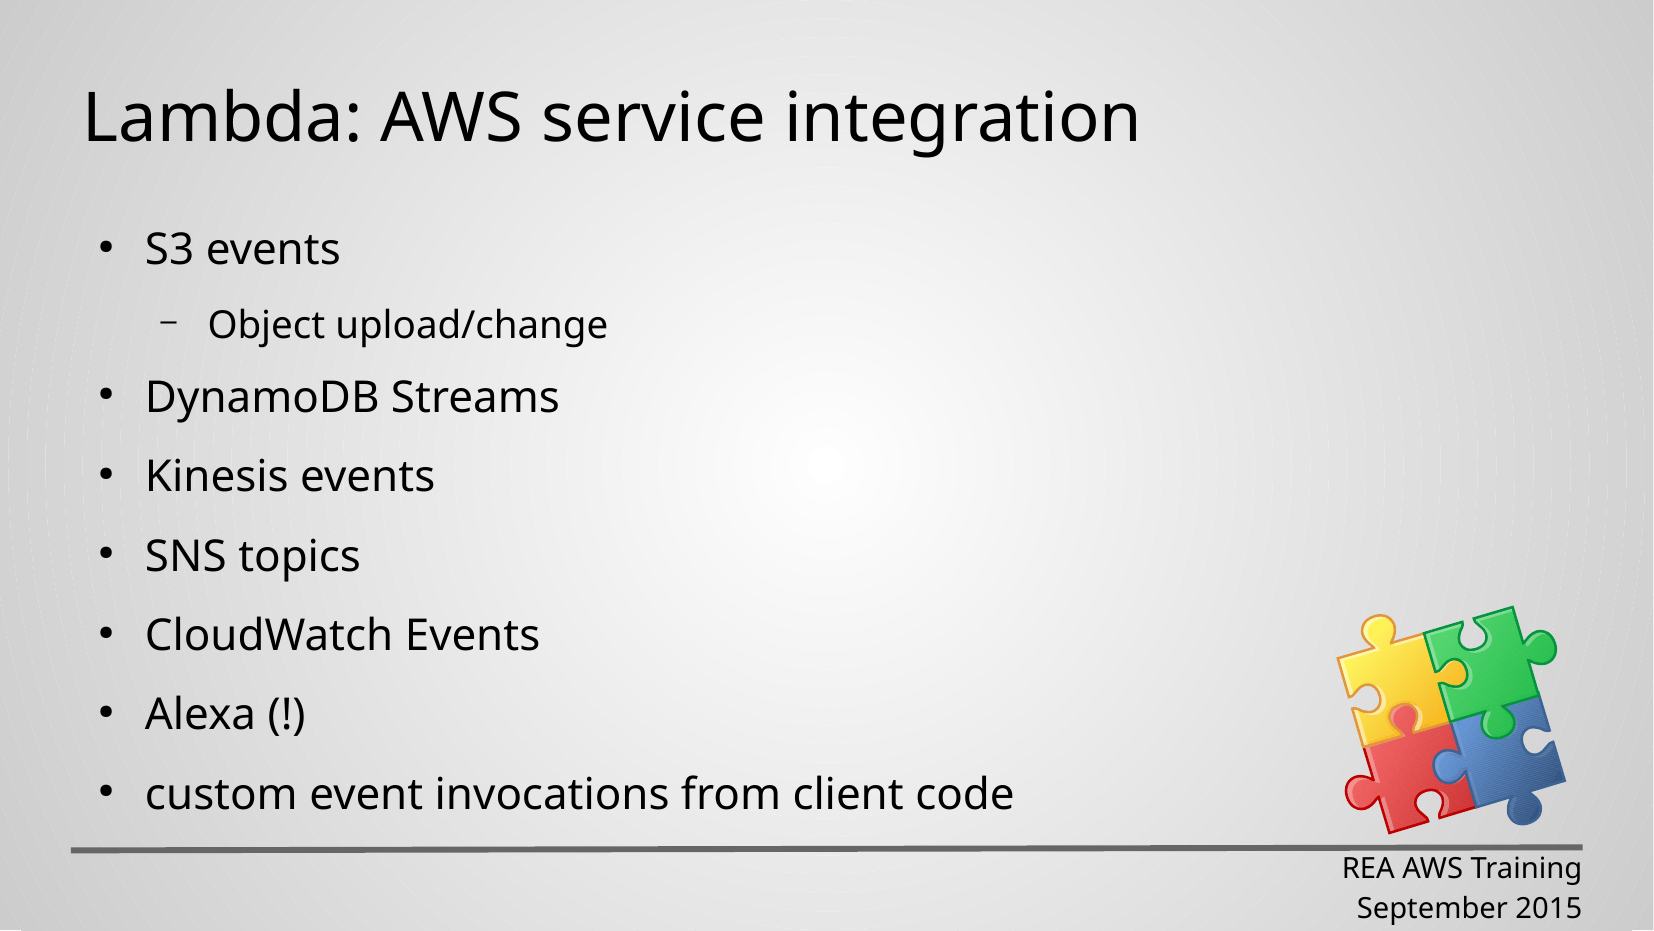

# Lambda: AWS service integration
S3 events
Object upload/change
DynamoDB Streams
Kinesis events
SNS topics
CloudWatch Events
Alexa (!)
custom event invocations from client code